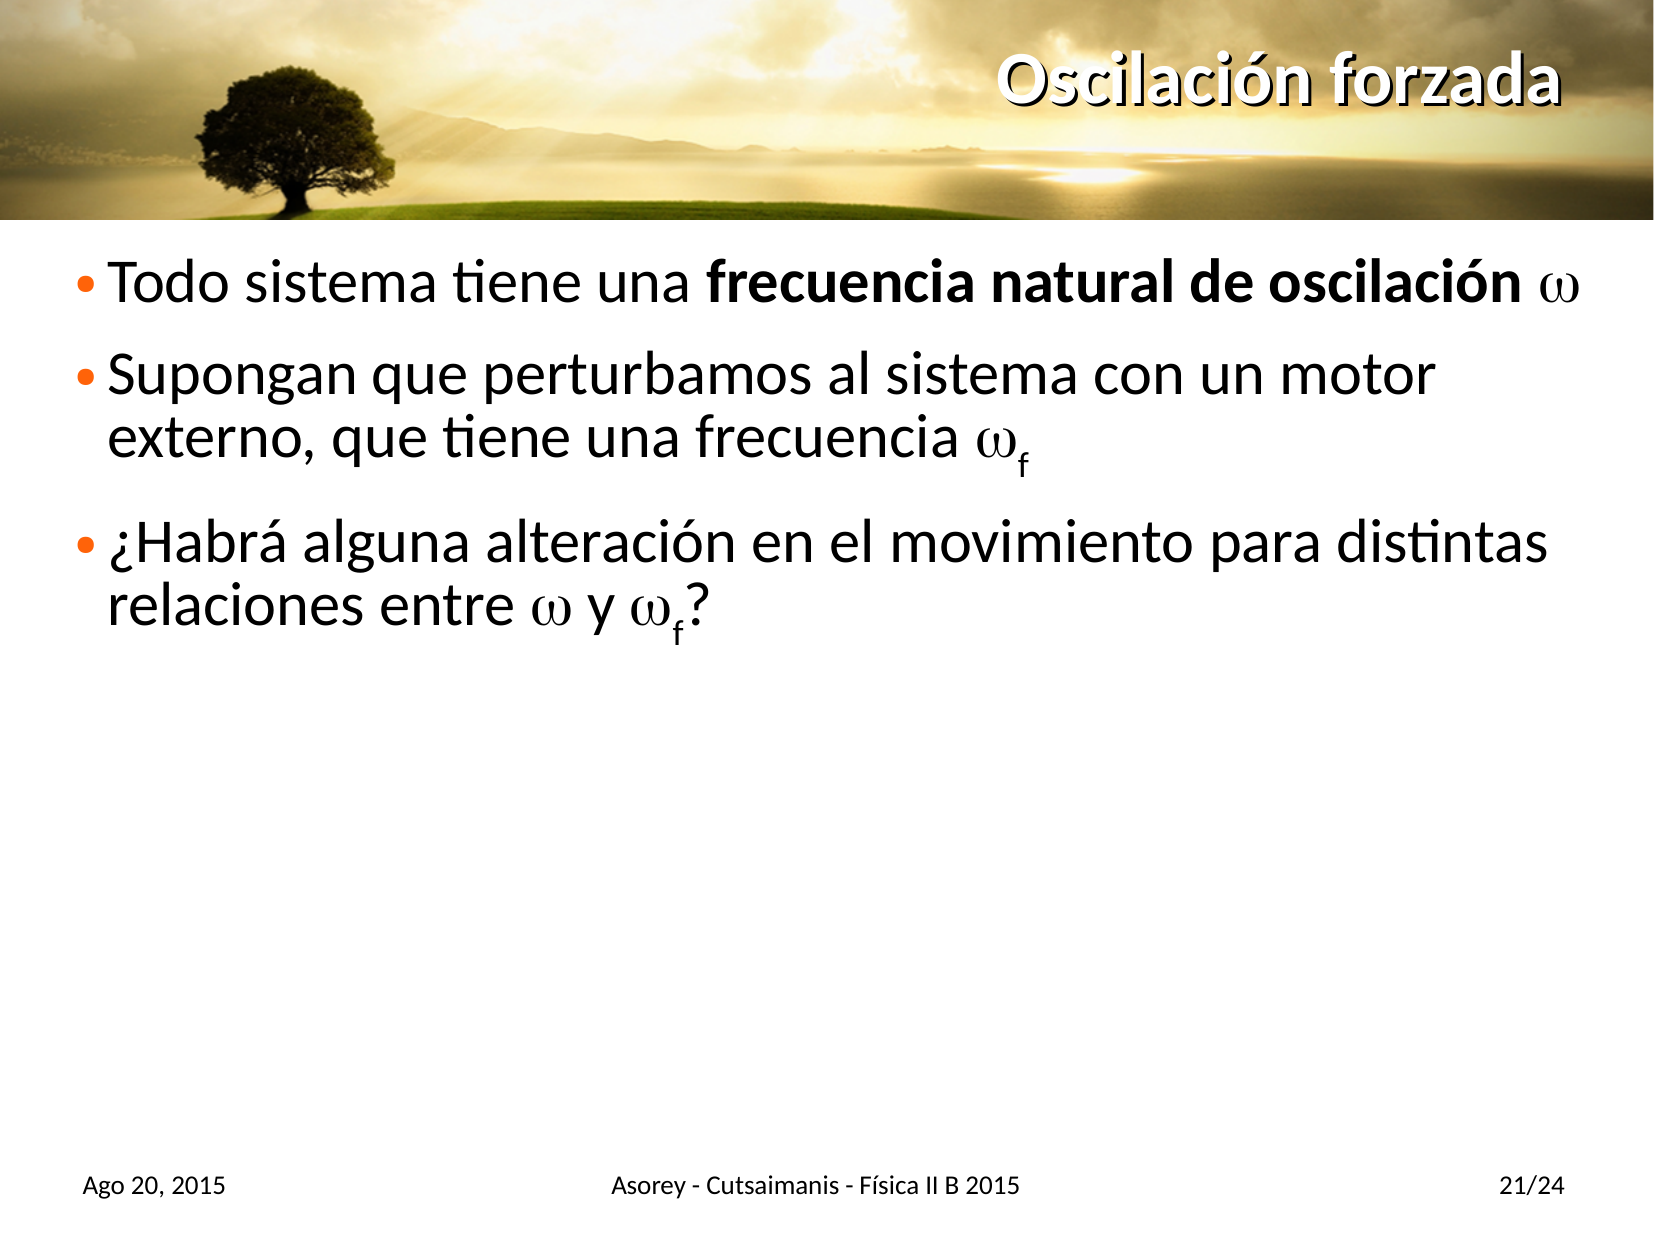

# Oscilación forzada
Todo sistema tiene una frecuencia natural de oscilación w
Supongan que perturbamos al sistema con un motor externo, que tiene una frecuencia wf
¿Habrá alguna alteración en el movimiento para distintas relaciones entre w y wf?
Ago 20, 2015
Asorey - Cutsaimanis - Física II B 2015
21